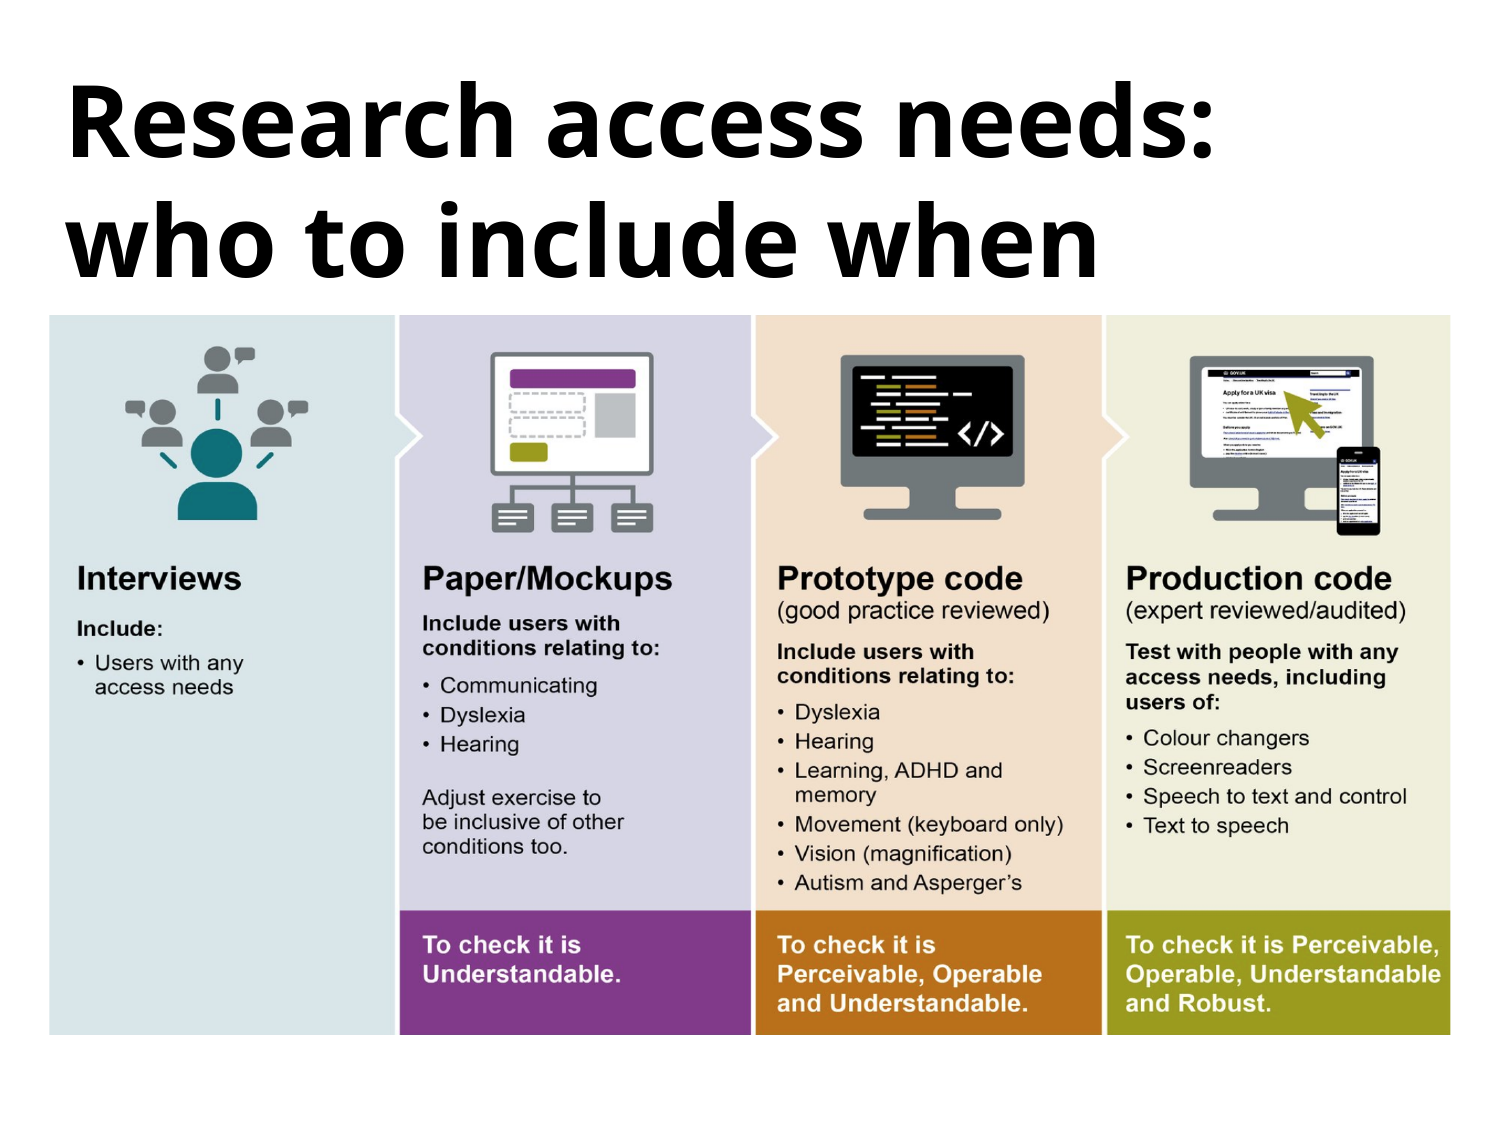

Research access needs:
who to include when